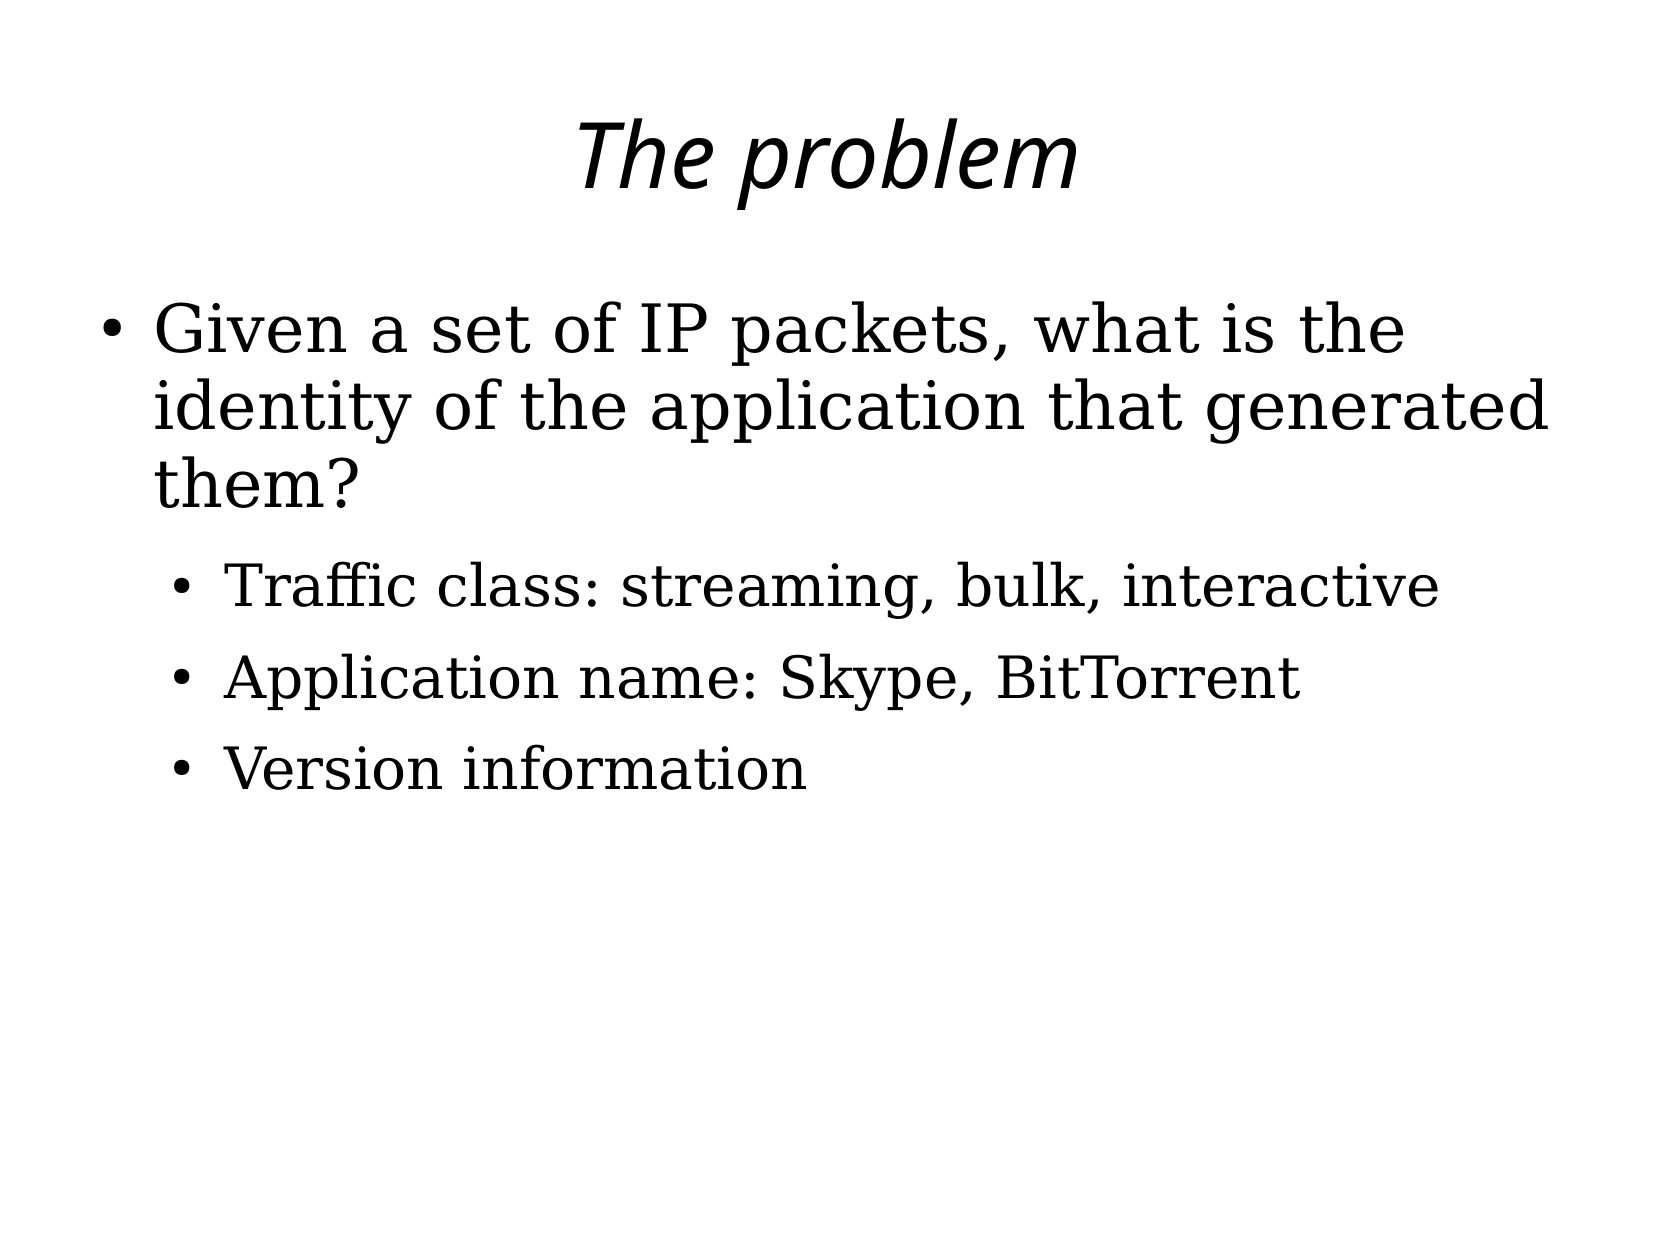

# The problem
Given a set of IP packets, what is the identity of the application that generated them?
Traffic class: streaming, bulk, interactive
Application name: Skype, BitTorrent
Version information